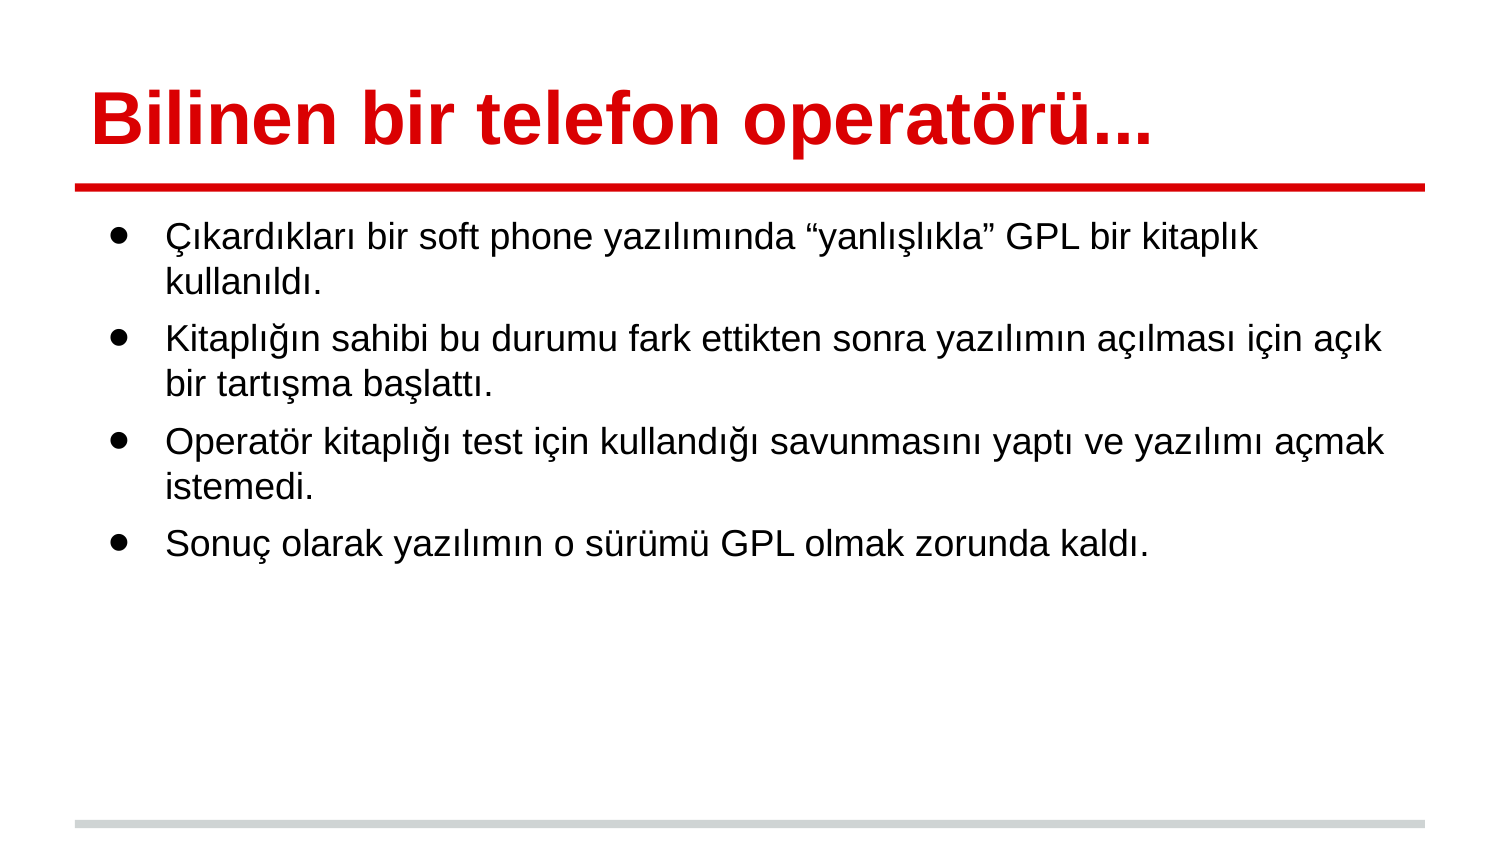

# Bilinen bir telefon operatörü...
Çıkardıkları bir soft phone yazılımında “yanlışlıkla” GPL bir kitaplık kullanıldı.
Kitaplığın sahibi bu durumu fark ettikten sonra yazılımın açılması için açık bir tartışma başlattı.
Operatör kitaplığı test için kullandığı savunmasını yaptı ve yazılımı açmak istemedi.
Sonuç olarak yazılımın o sürümü GPL olmak zorunda kaldı.